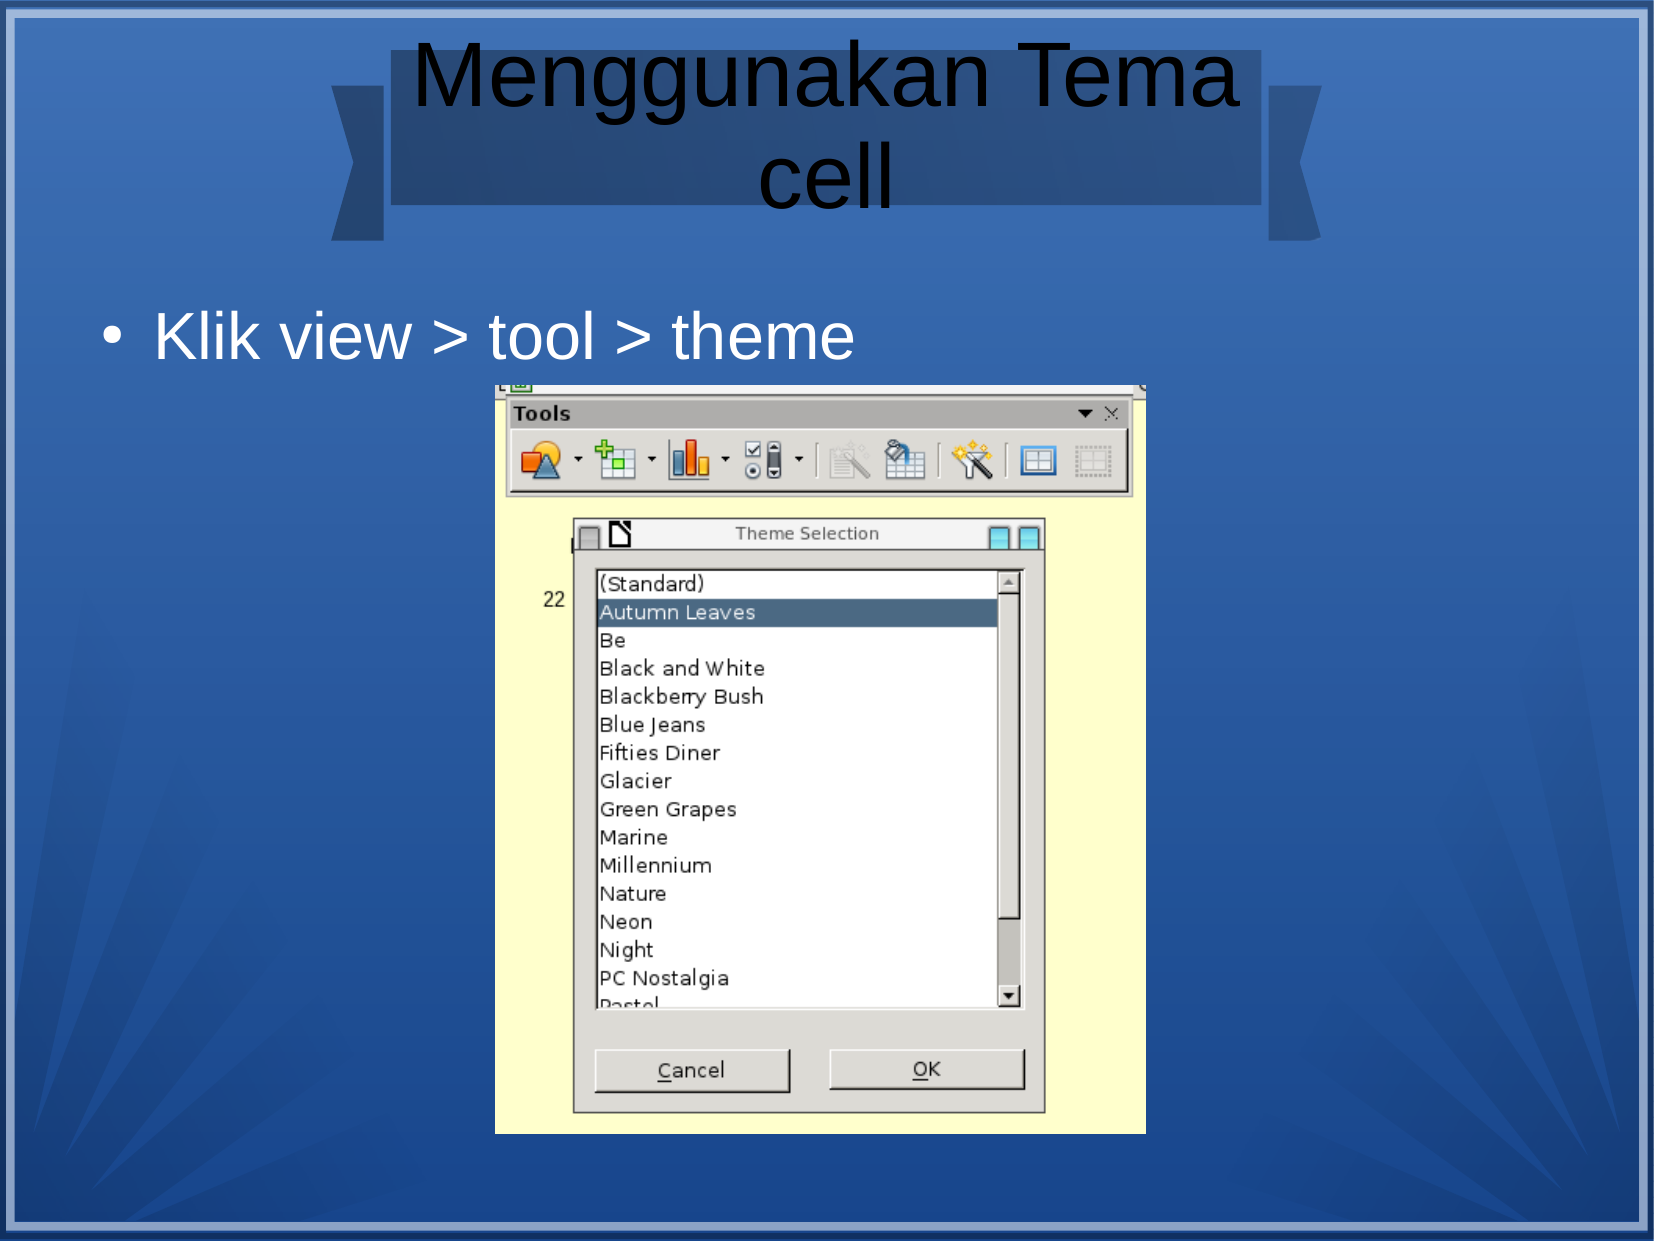

# Menggunakan Tema cell
Klik view > tool > theme